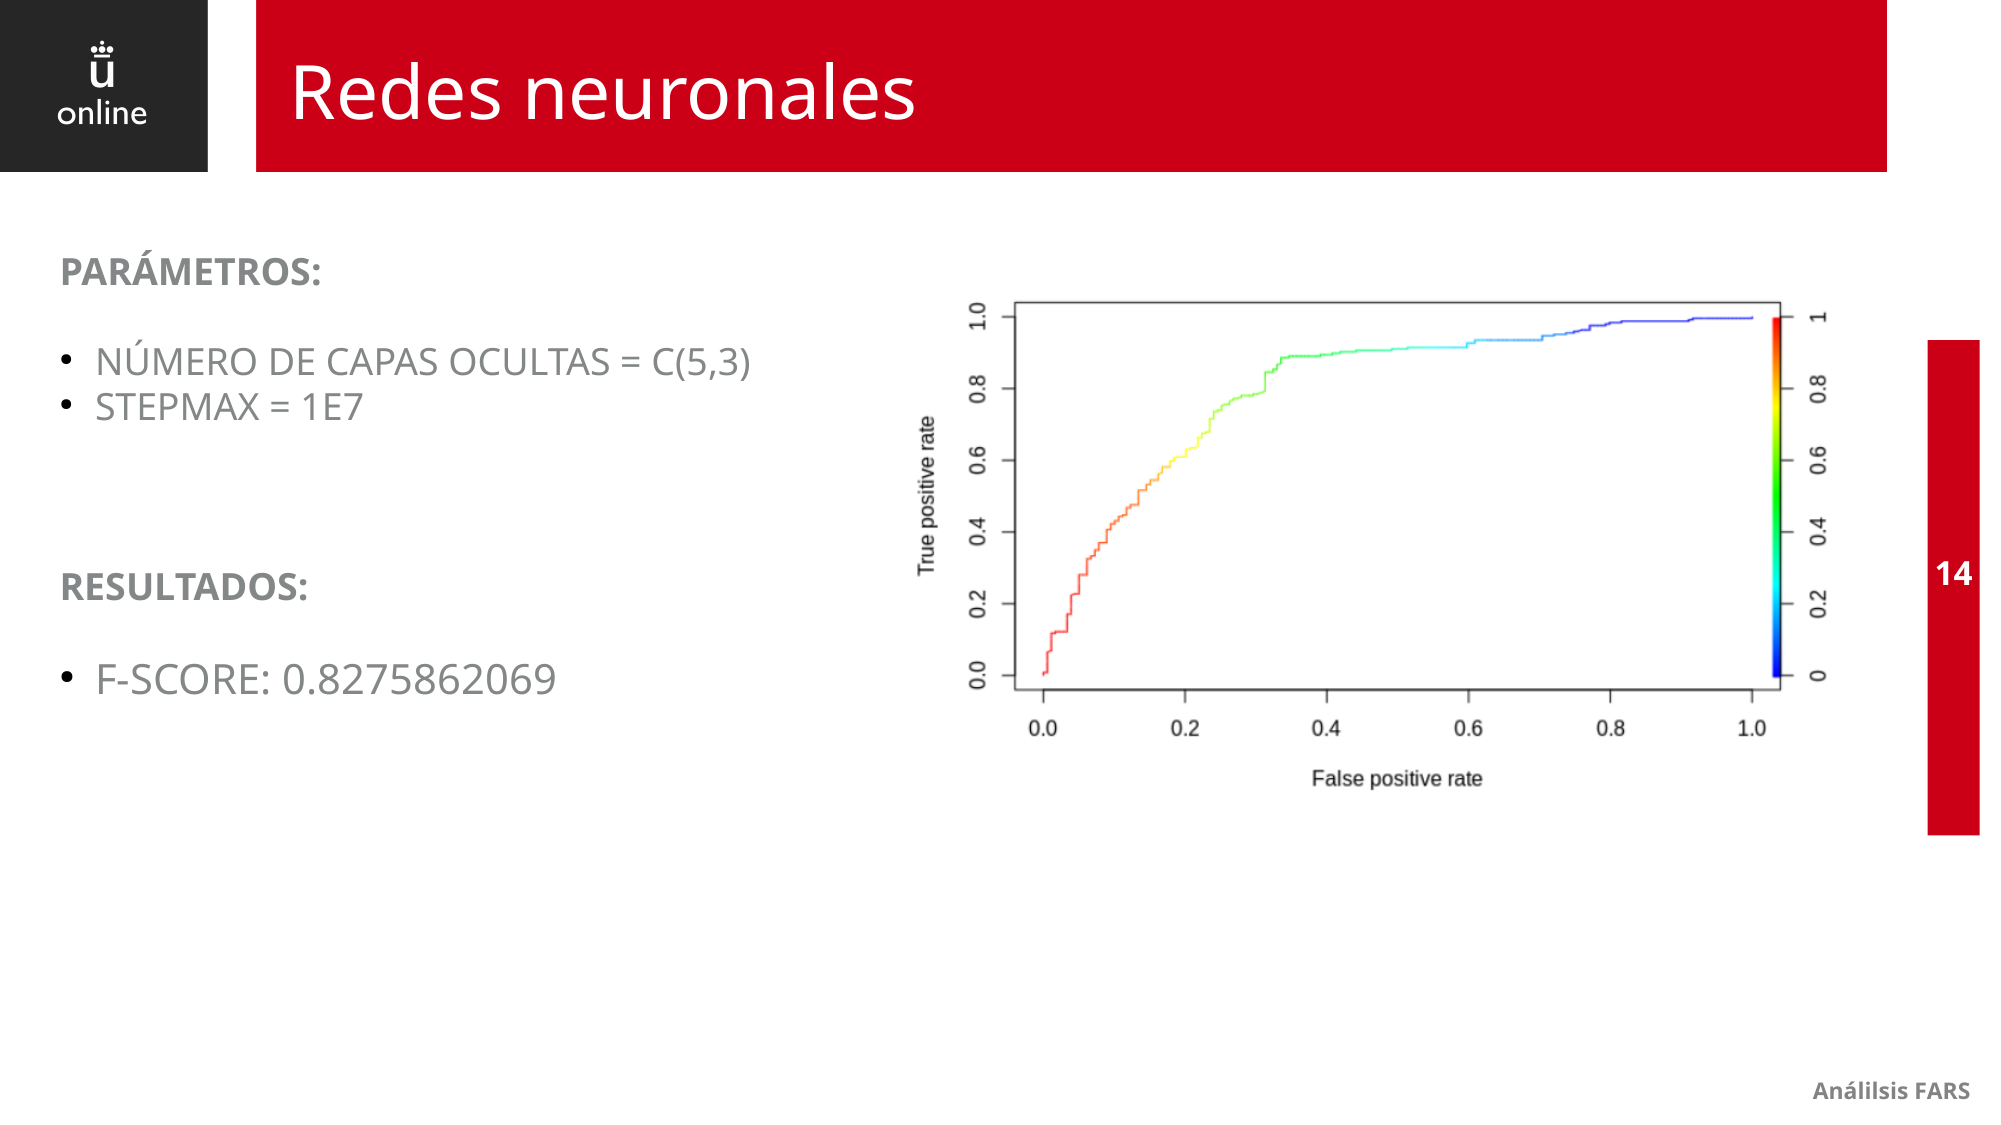

# Redes neuronales
ParÁmetrOS:
Número de capas ocultas = c(5,3)
Stepmax = 1e7
RESULTADOS:
F-SCORE: 0.8275862069
Análilsis FARS